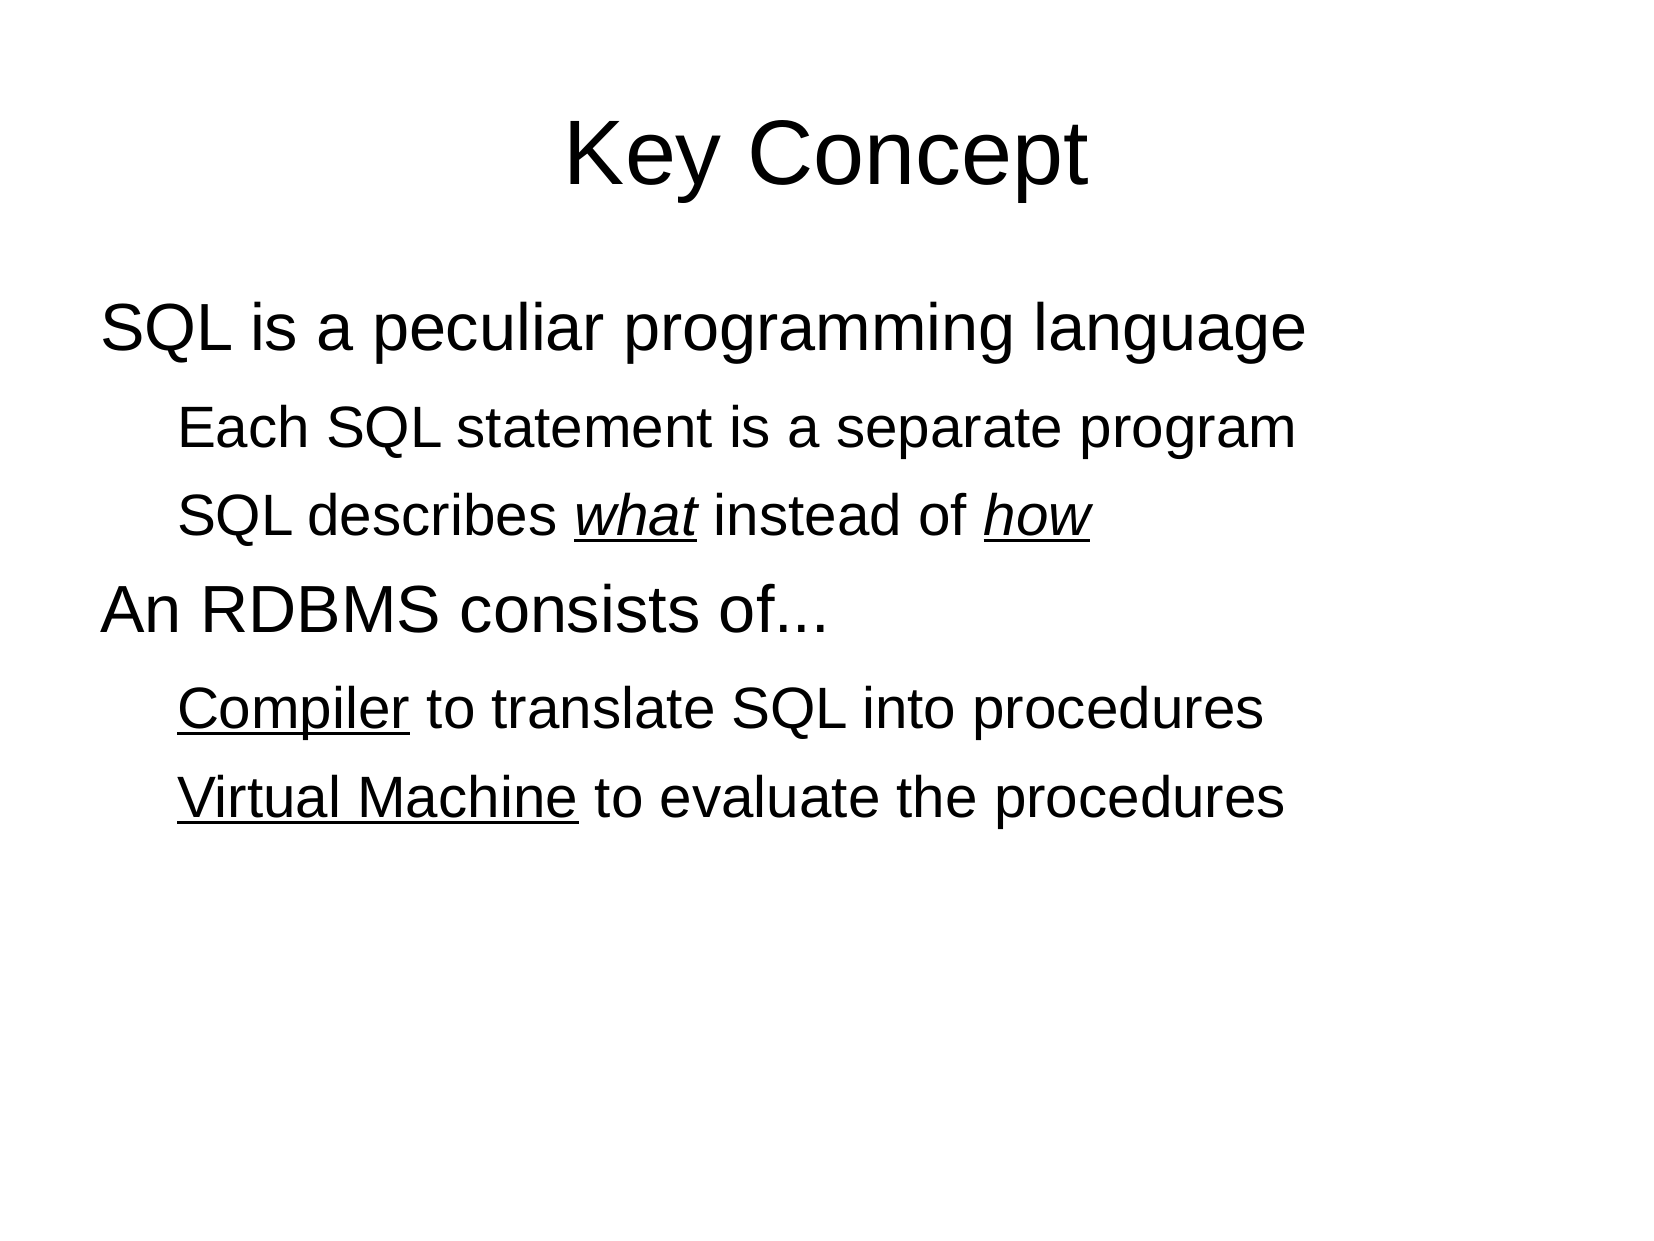

# Key Concept
SQL is a peculiar programming language
Each SQL statement is a separate program
SQL describes what instead of how
An RDBMS consists of...
Compiler to translate SQL into procedures
Virtual Machine to evaluate the procedures